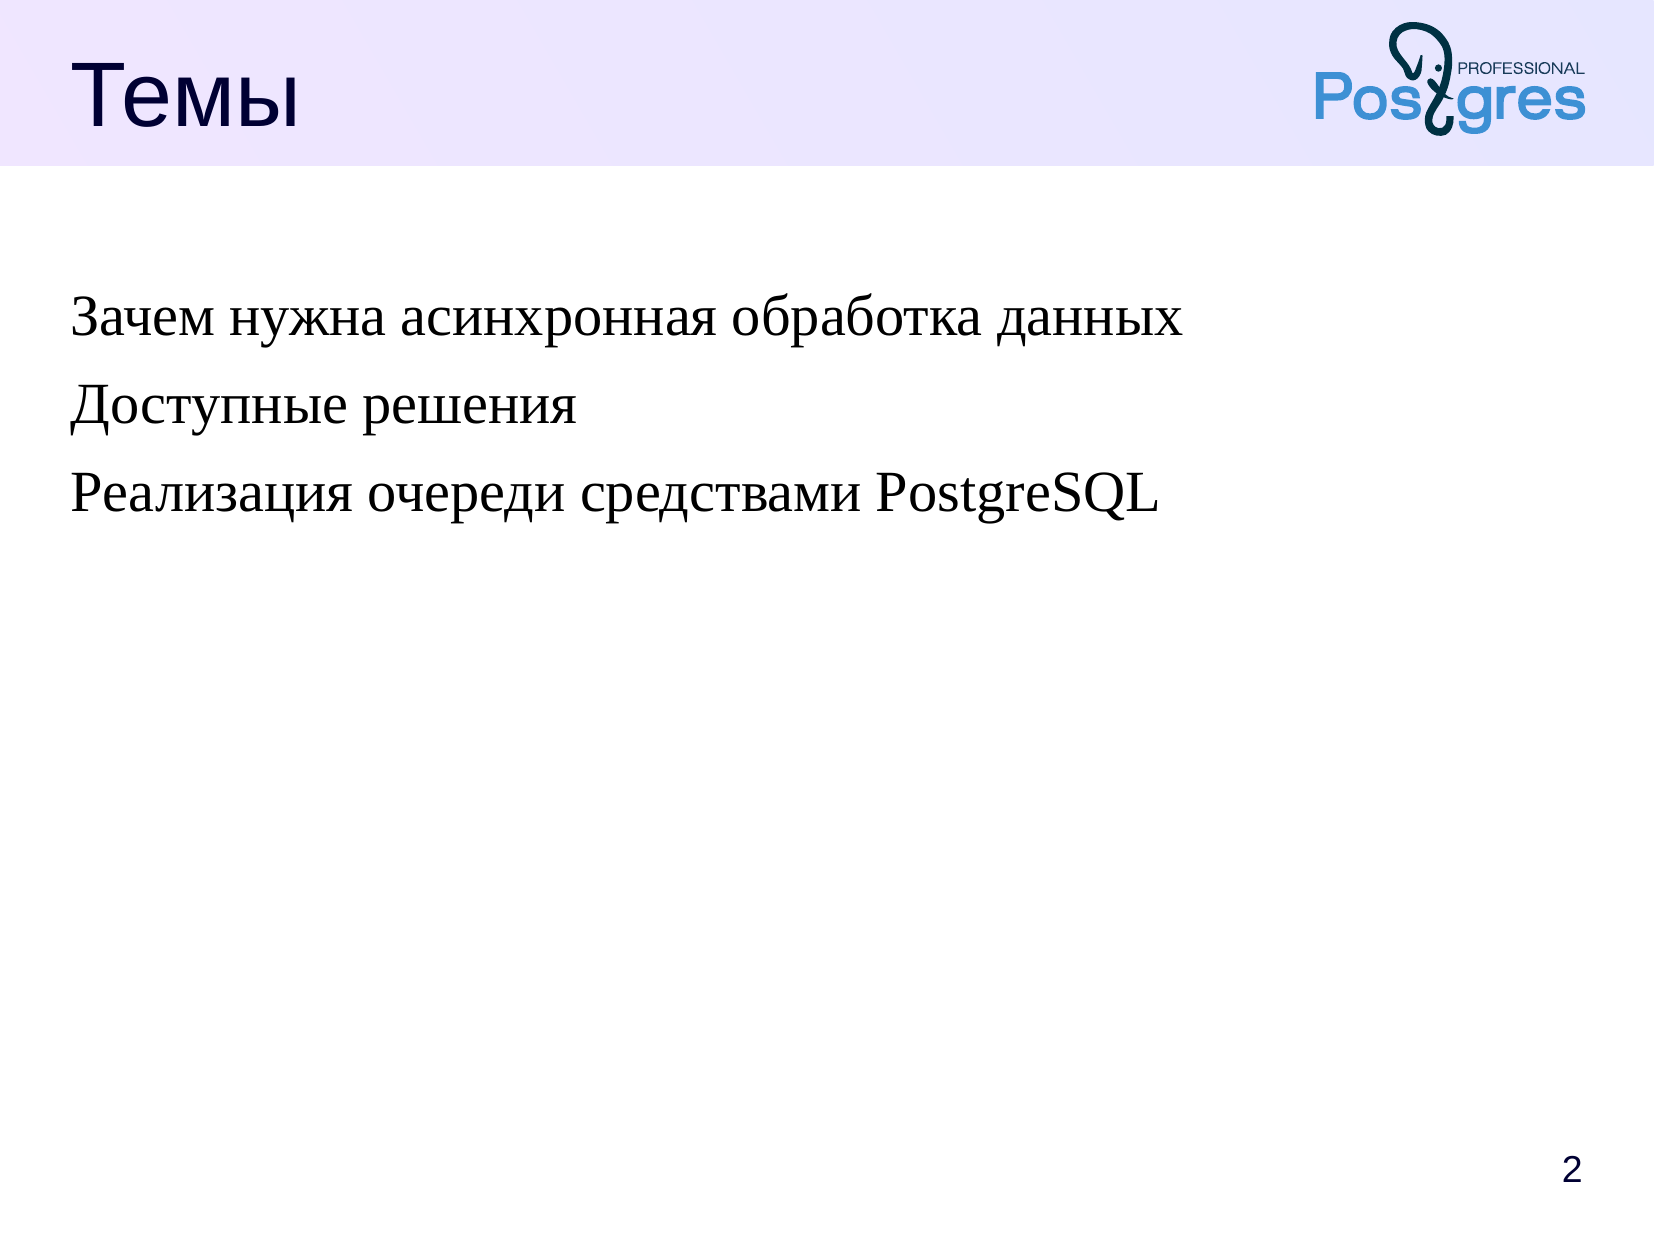

# Темы
Зачем нужна асинхронная обработка данных
Доступные решения
Реализация очереди средствами PostgreSQL